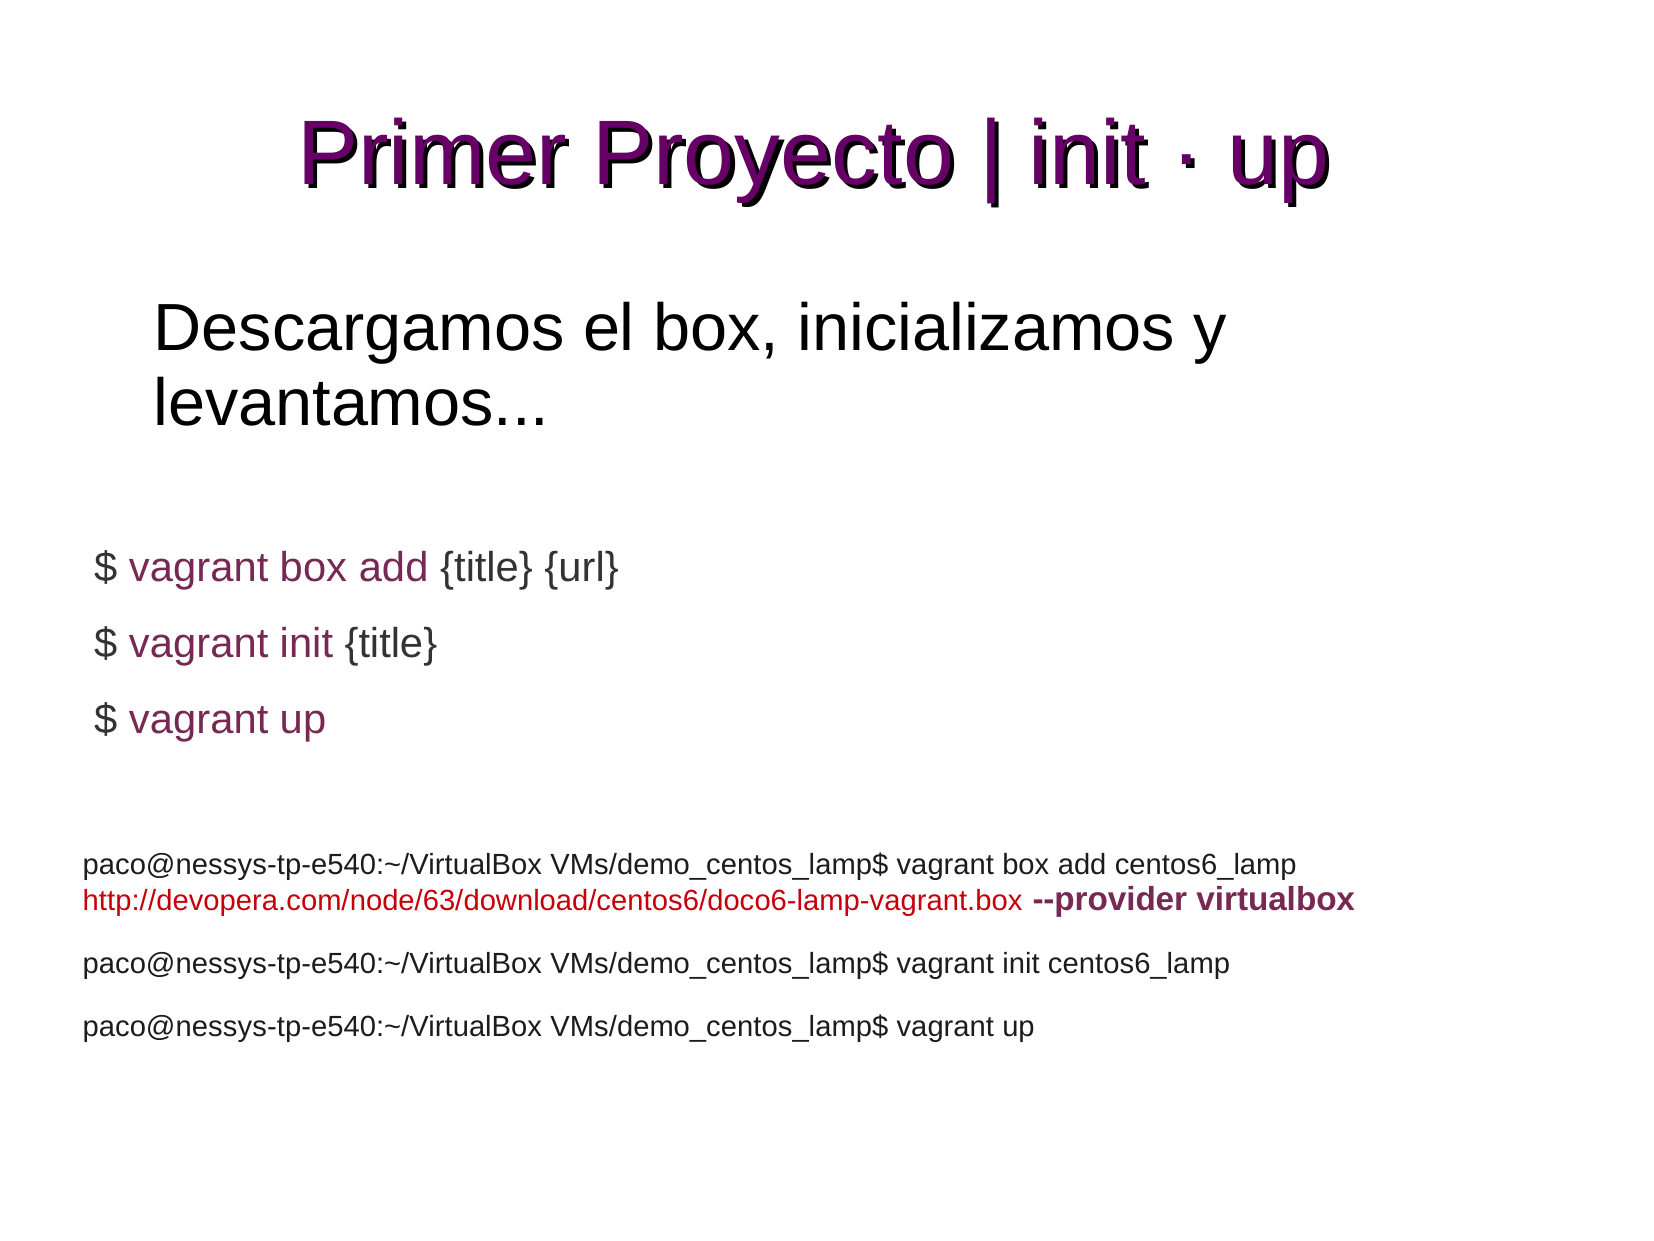

# Primer Proyecto | init · up
Descargamos el box, inicializamos y levantamos...
 $ vagrant box add {title} {url}
 $ vagrant init {title}
 $ vagrant up
paco@nessys-tp-e540:~/VirtualBox VMs/demo_centos_lamp$ vagrant box add centos6_lamp http://devopera.com/node/63/download/centos6/doco6-lamp-vagrant.box --provider virtualbox
paco@nessys-tp-e540:~/VirtualBox VMs/demo_centos_lamp$ vagrant init centos6_lamp
paco@nessys-tp-e540:~/VirtualBox VMs/demo_centos_lamp$ vagrant up